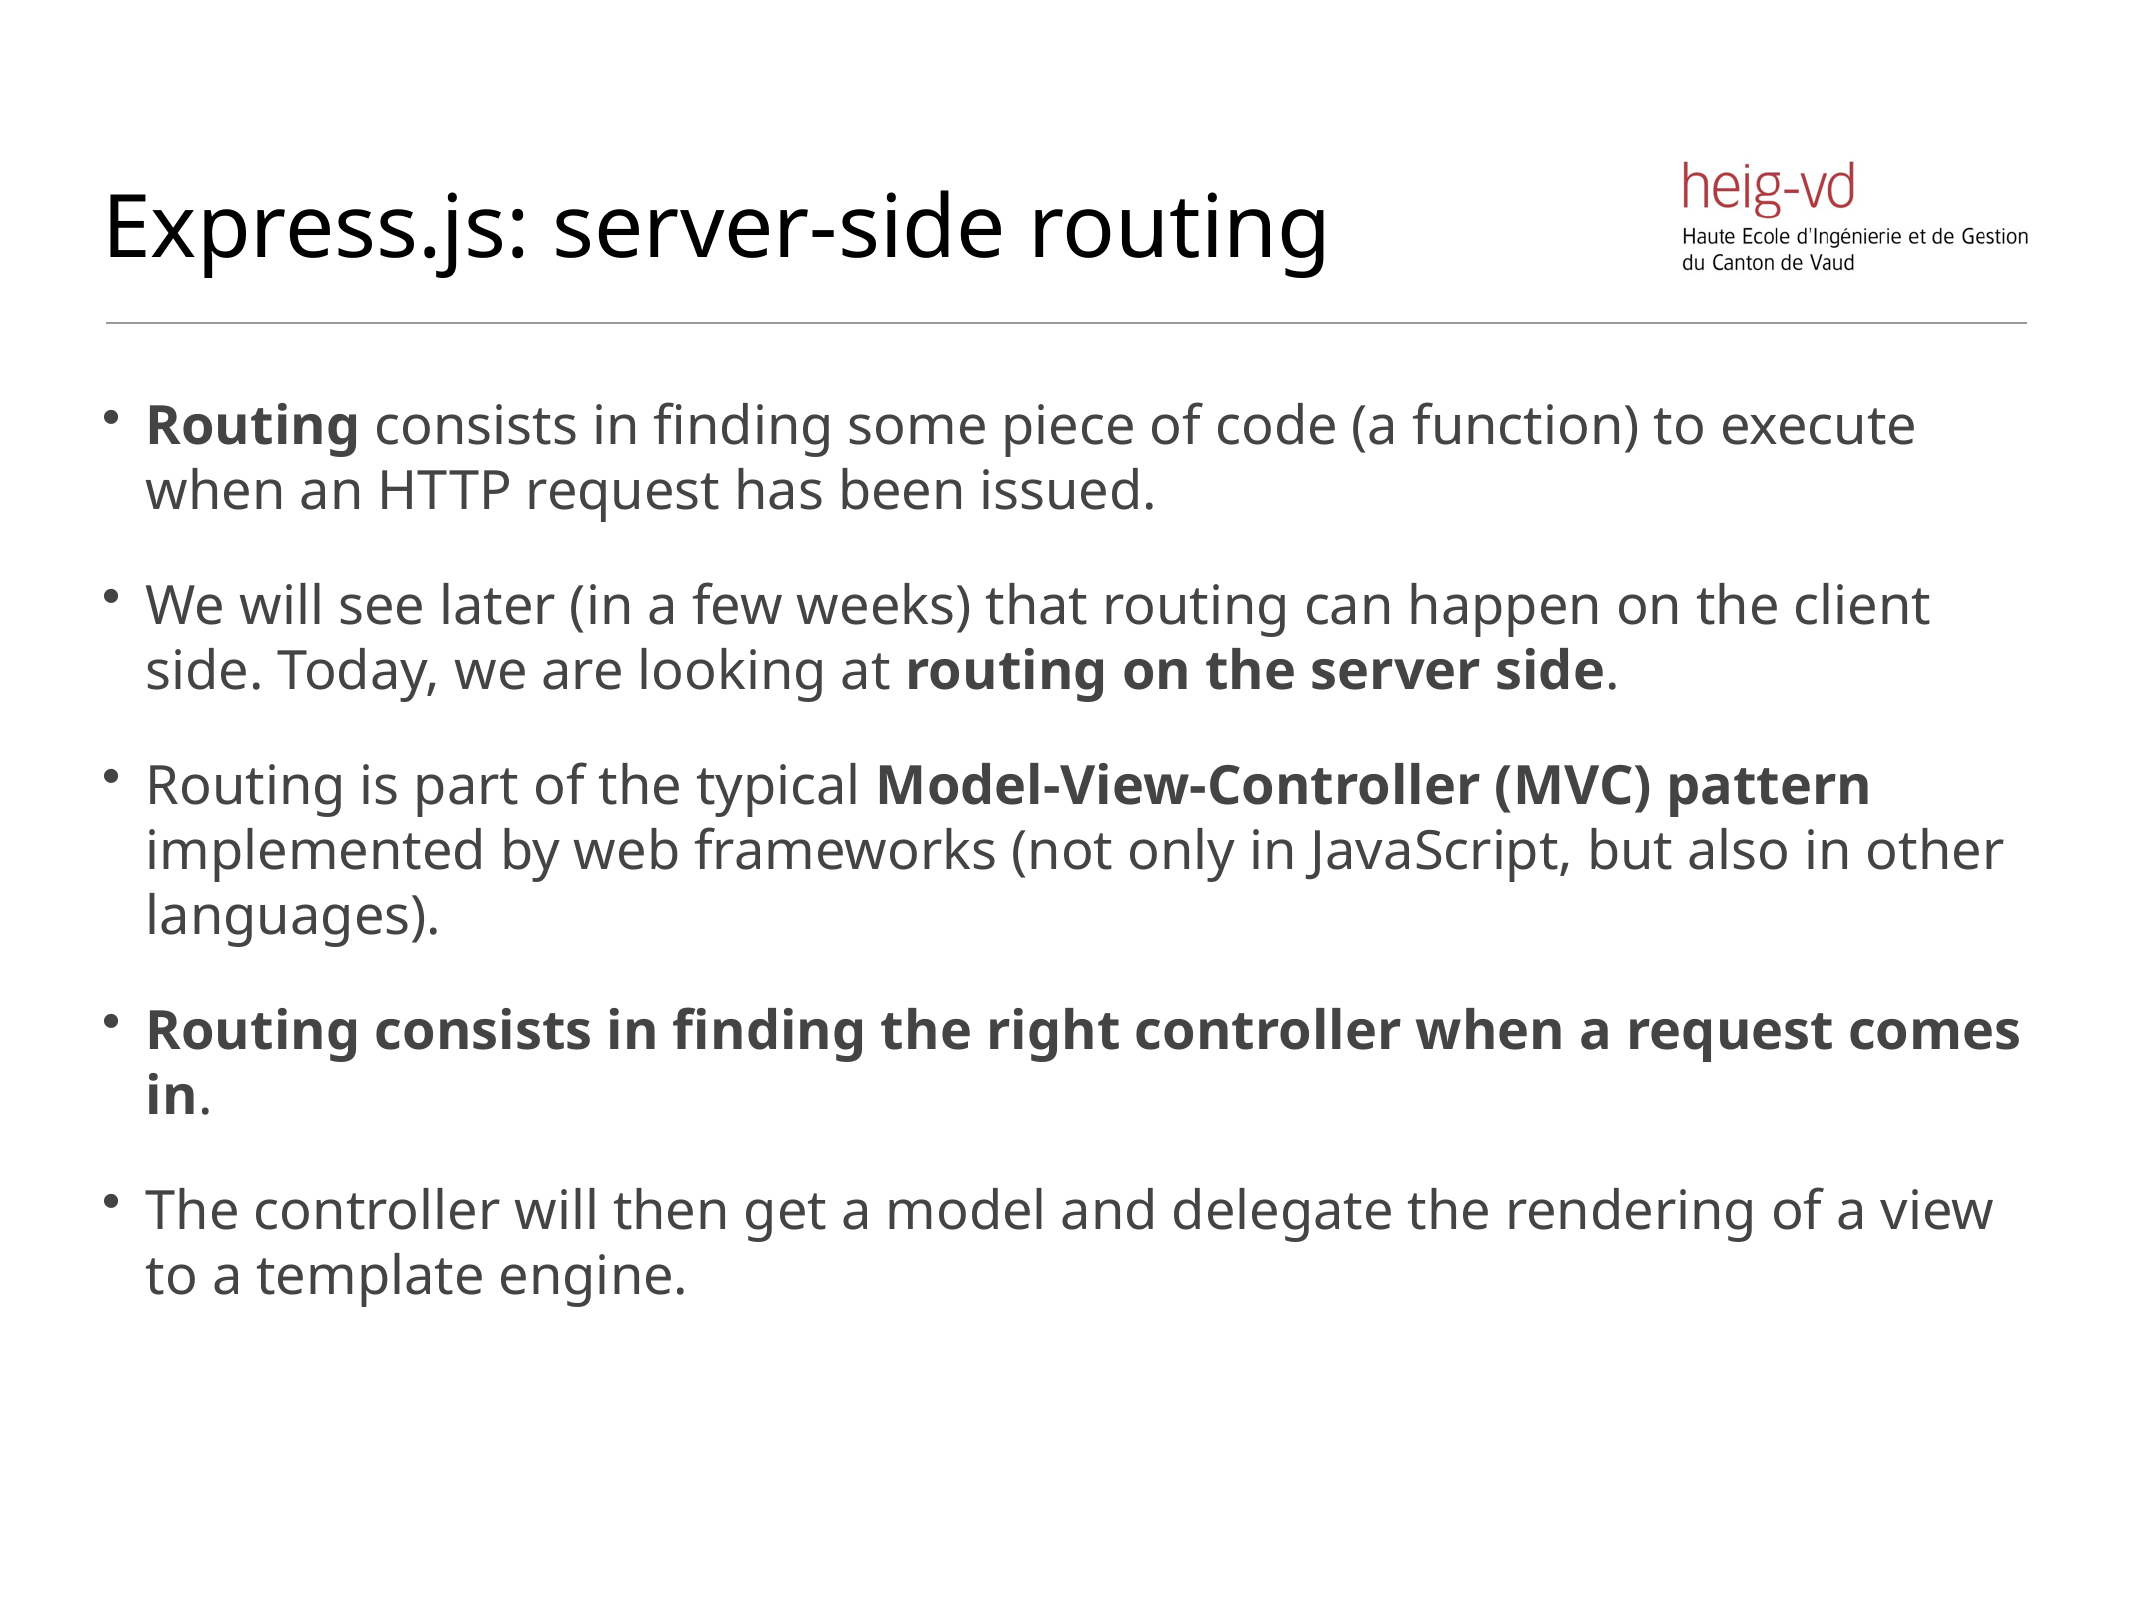

# Express.js: server-side routing
Routing consists in finding some piece of code (a function) to execute when an HTTP request has been issued.
We will see later (in a few weeks) that routing can happen on the client side. Today, we are looking at routing on the server side.
Routing is part of the typical Model-View-Controller (MVC) pattern implemented by web frameworks (not only in JavaScript, but also in other languages).
Routing consists in finding the right controller when a request comes in.
The controller will then get a model and delegate the rendering of a view to a template engine.